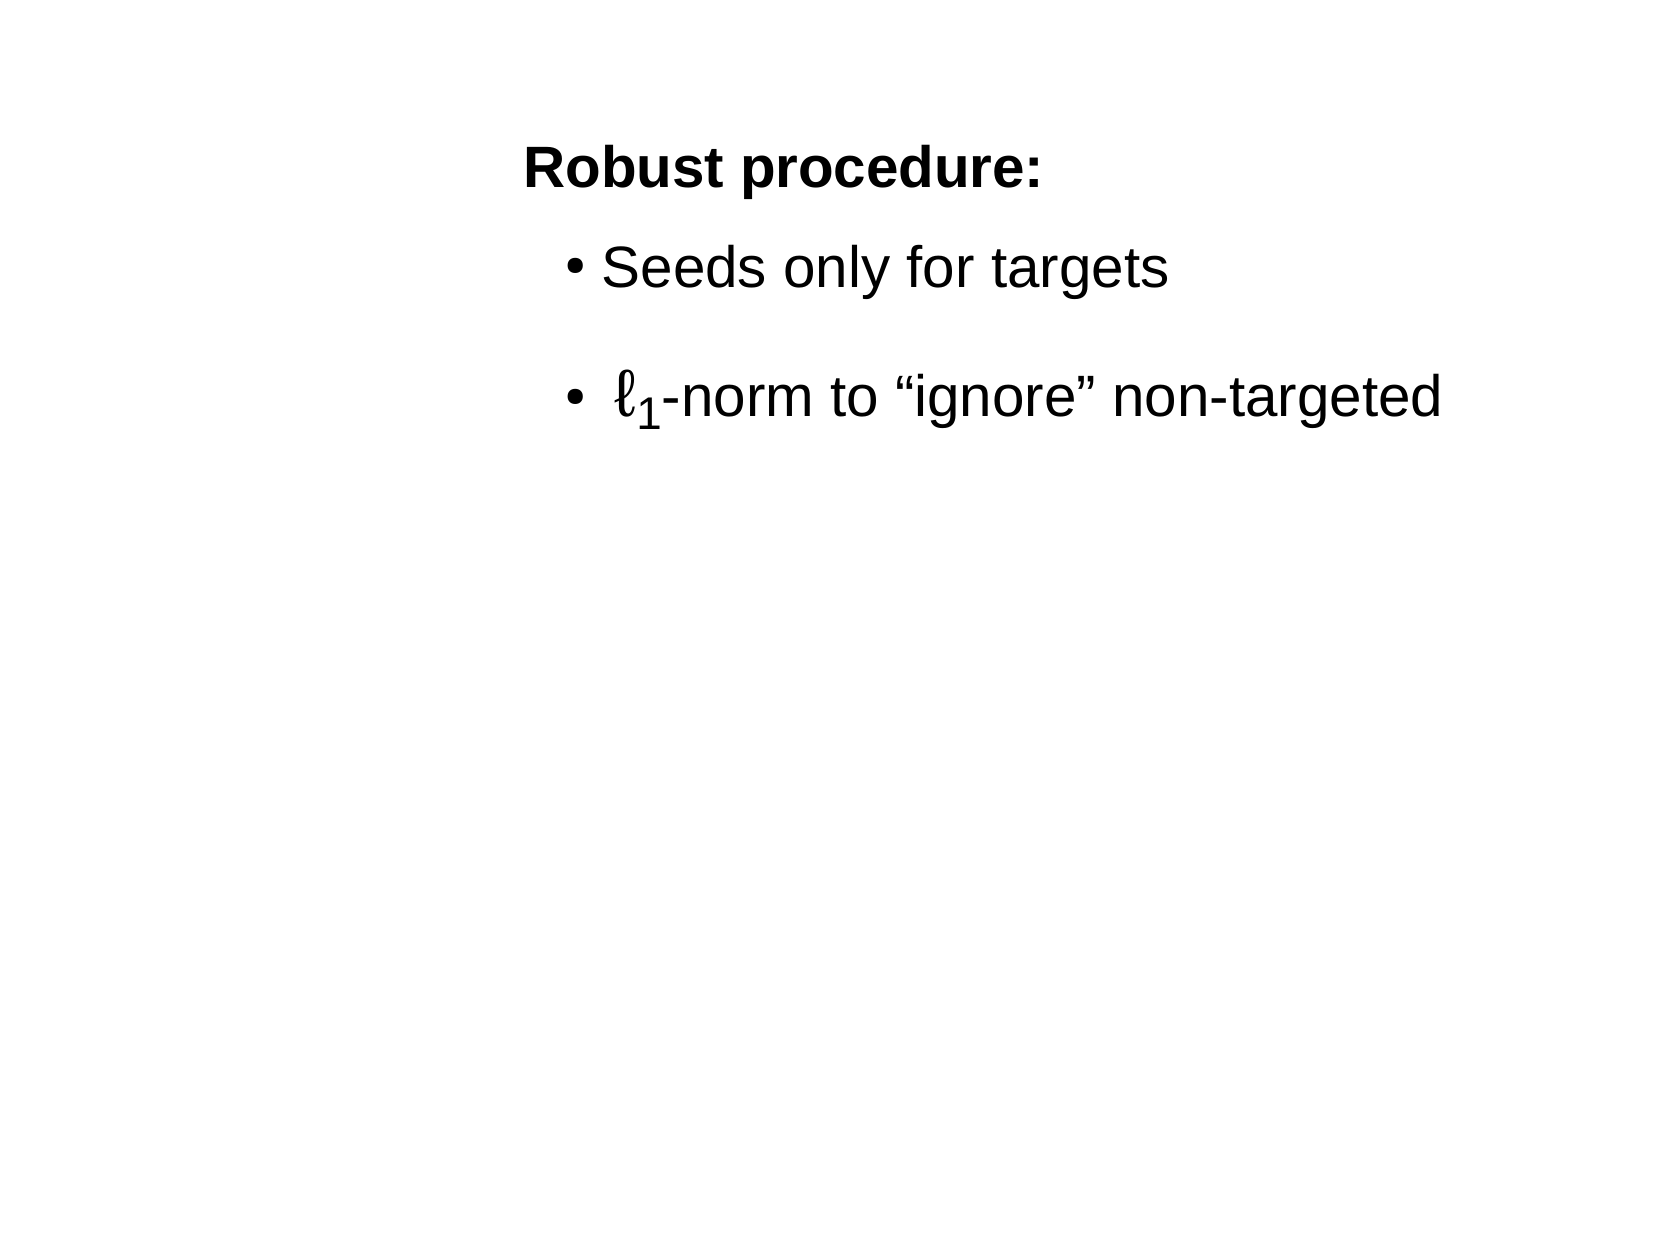

Robust procedure:
 Seeds only for targets
 ℓ1-norm to “ignore” non-targeted